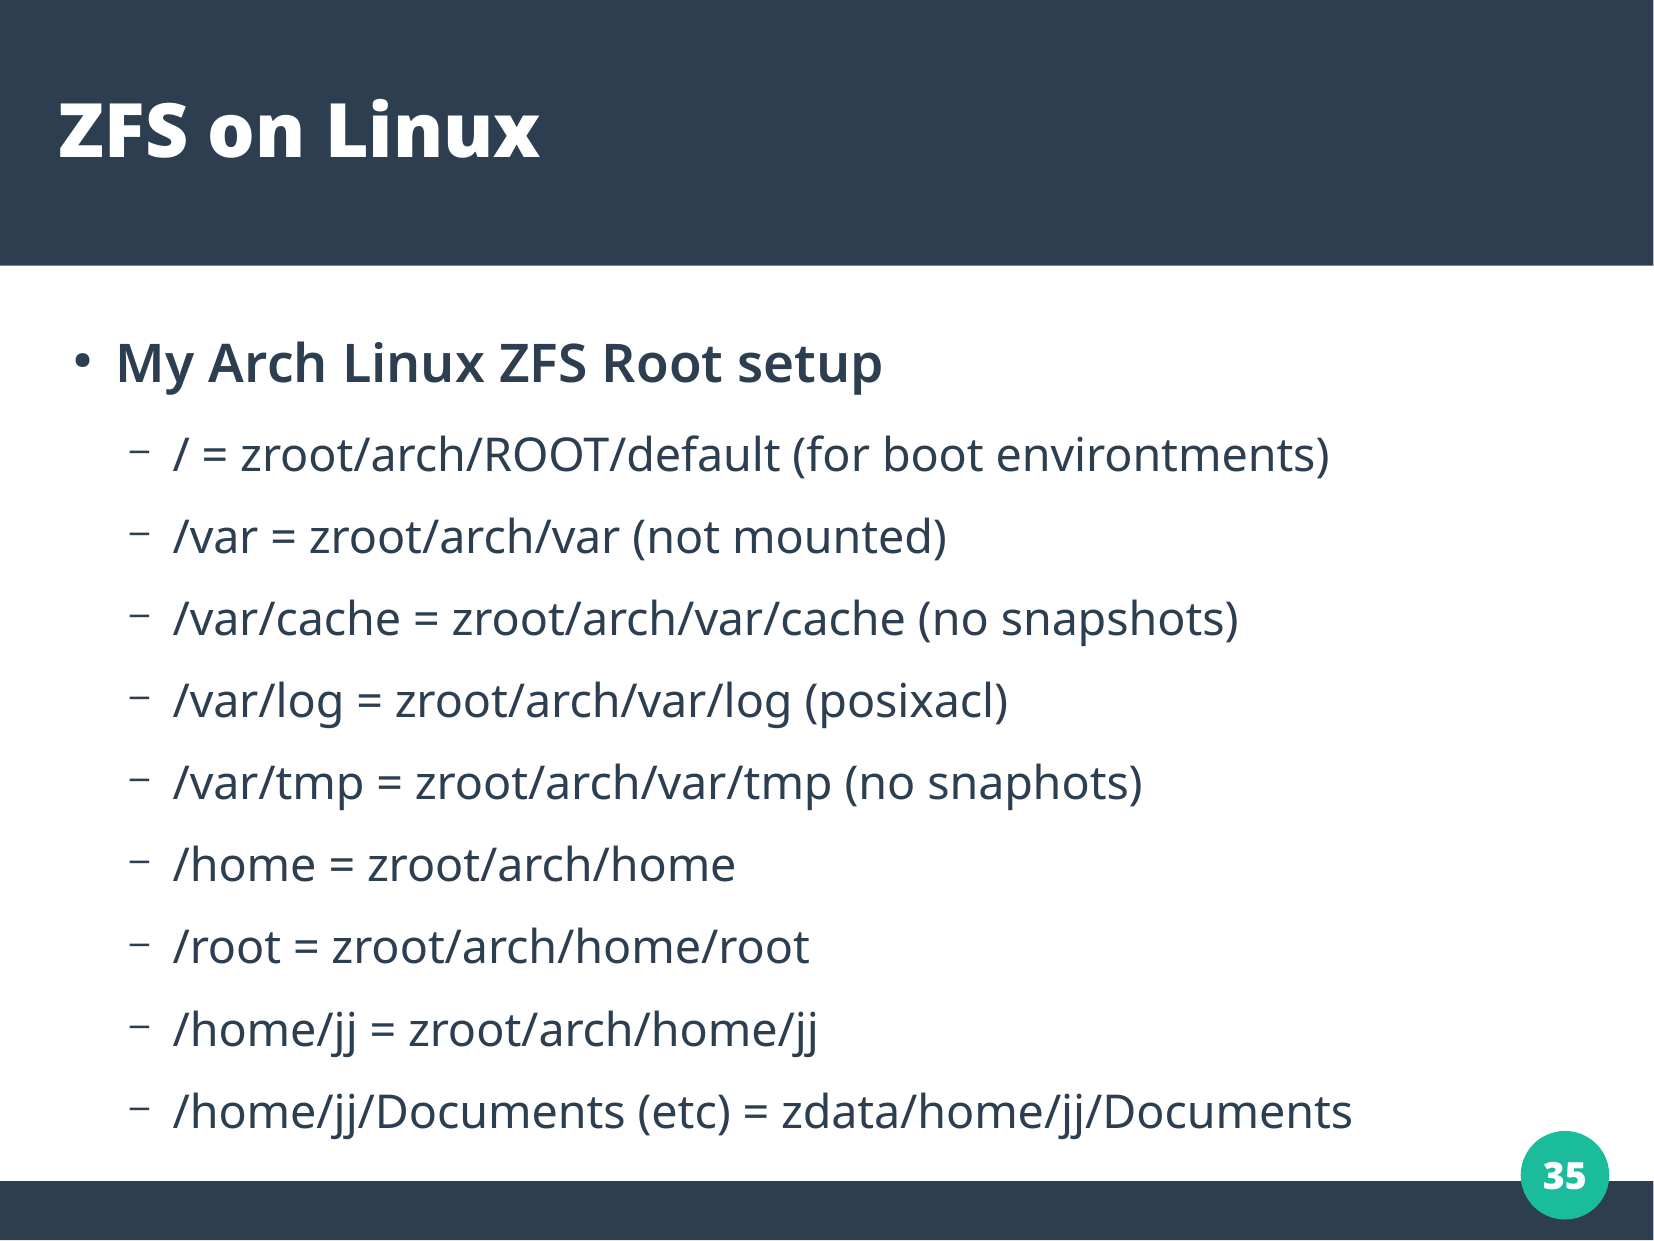

# ZFS on Linux
My Arch Linux ZFS Root setup
/ = zroot/arch/ROOT/default (for boot environtments)
/var = zroot/arch/var (not mounted)
/var/cache = zroot/arch/var/cache (no snapshots)
/var/log = zroot/arch/var/log (posixacl)
/var/tmp = zroot/arch/var/tmp (no snaphots)
/home = zroot/arch/home
/root = zroot/arch/home/root
/home/jj = zroot/arch/home/jj
/home/jj/Documents (etc) = zdata/home/jj/Documents
35